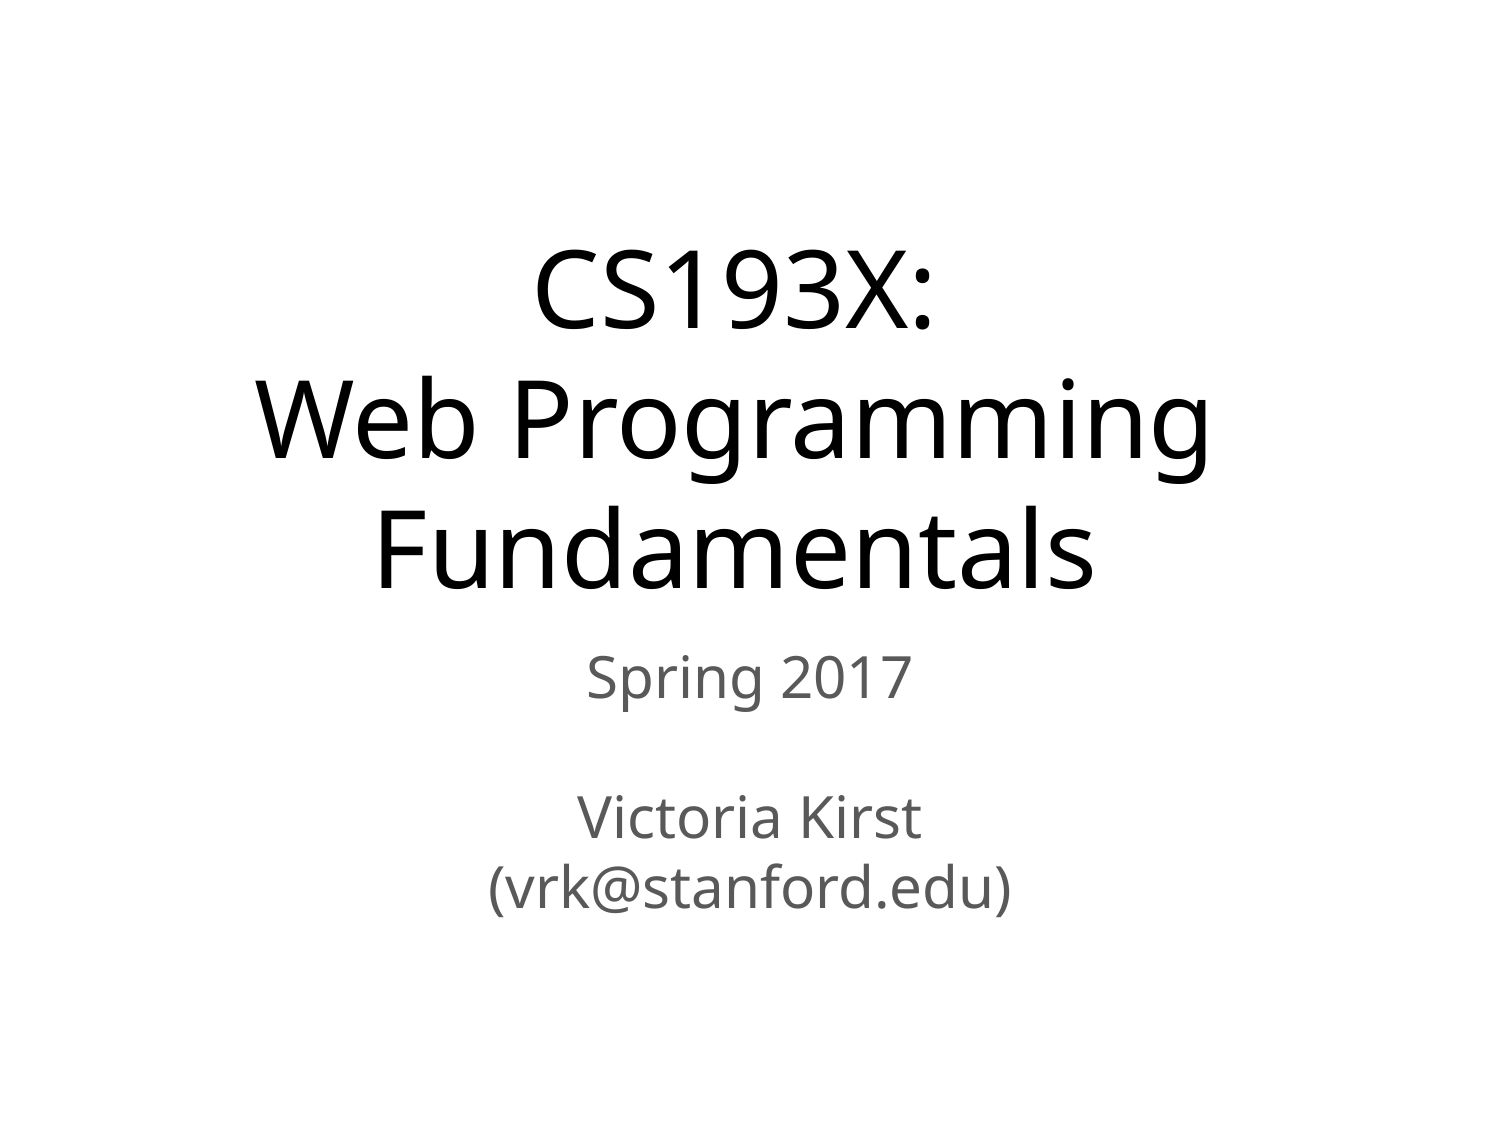

# CS193X: Web Programming Fundamentals
Spring 2017
Victoria Kirst
(vrk@stanford.edu)